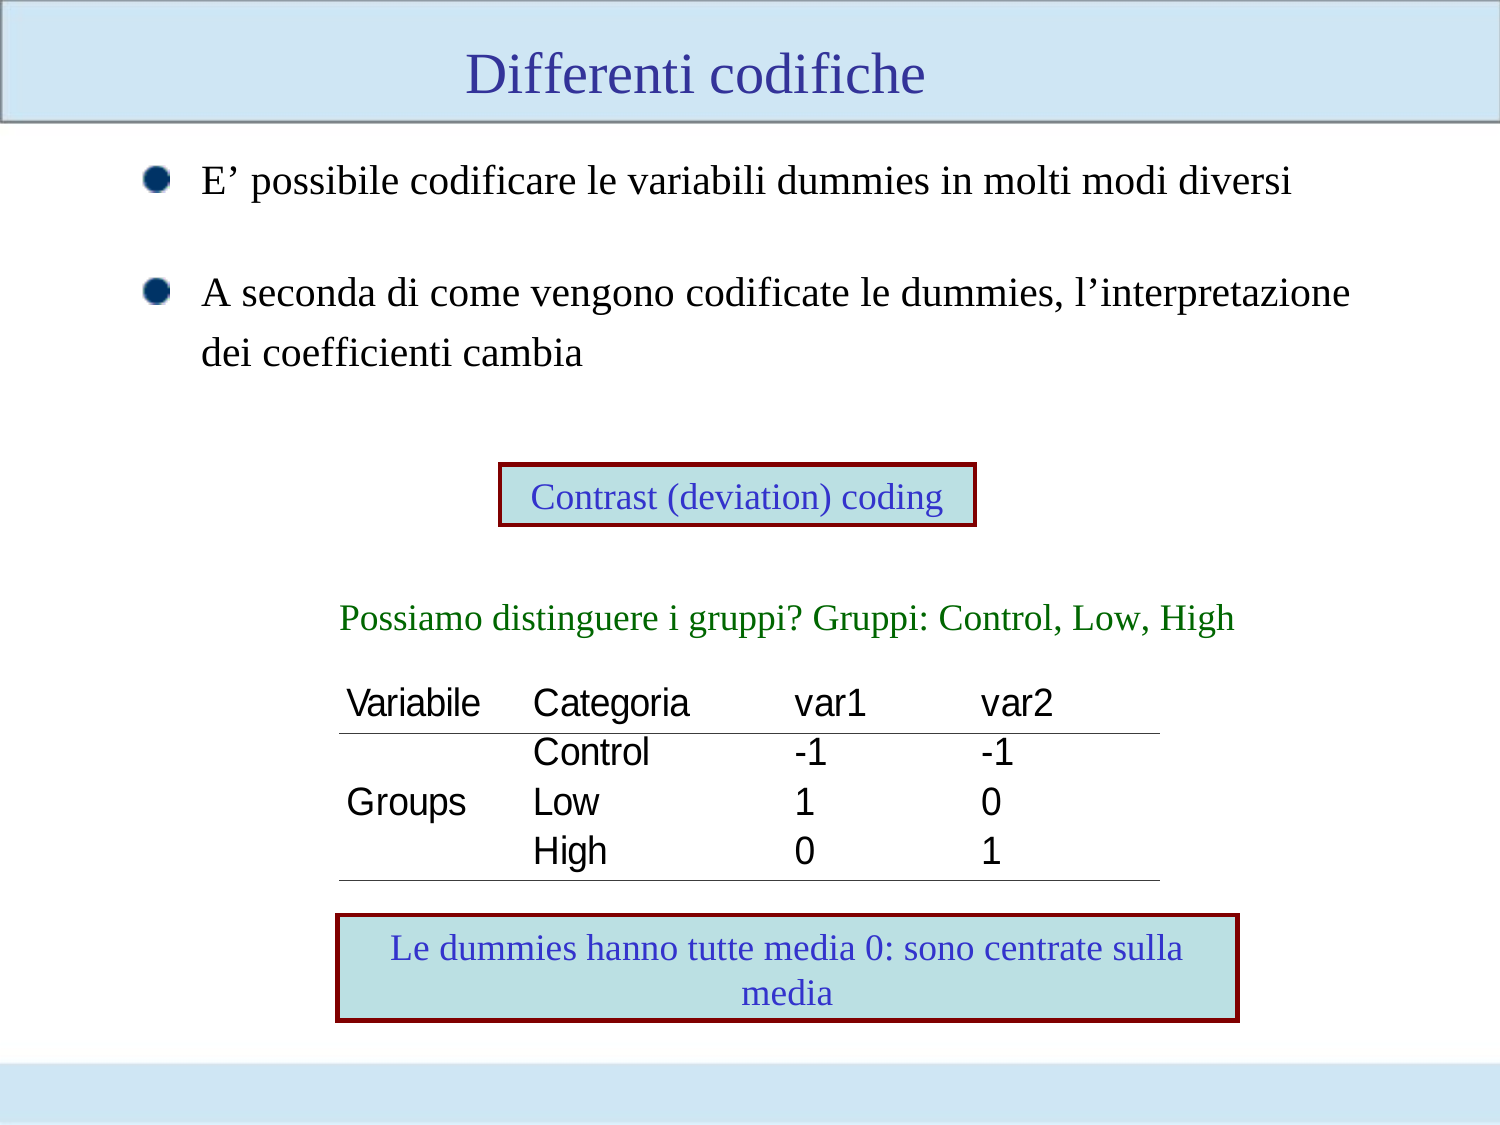

# Differenti codifiche
E’ possibile codificare le variabili dummies in molti modi diversi
A seconda di come vengono codificate le dummies, l’interpretazione dei coefficienti cambia
Contrast (deviation) coding
Possiamo distinguere i gruppi? Gruppi: Control, Low, High
Le dummies hanno tutte media 0: sono centrate sulla media